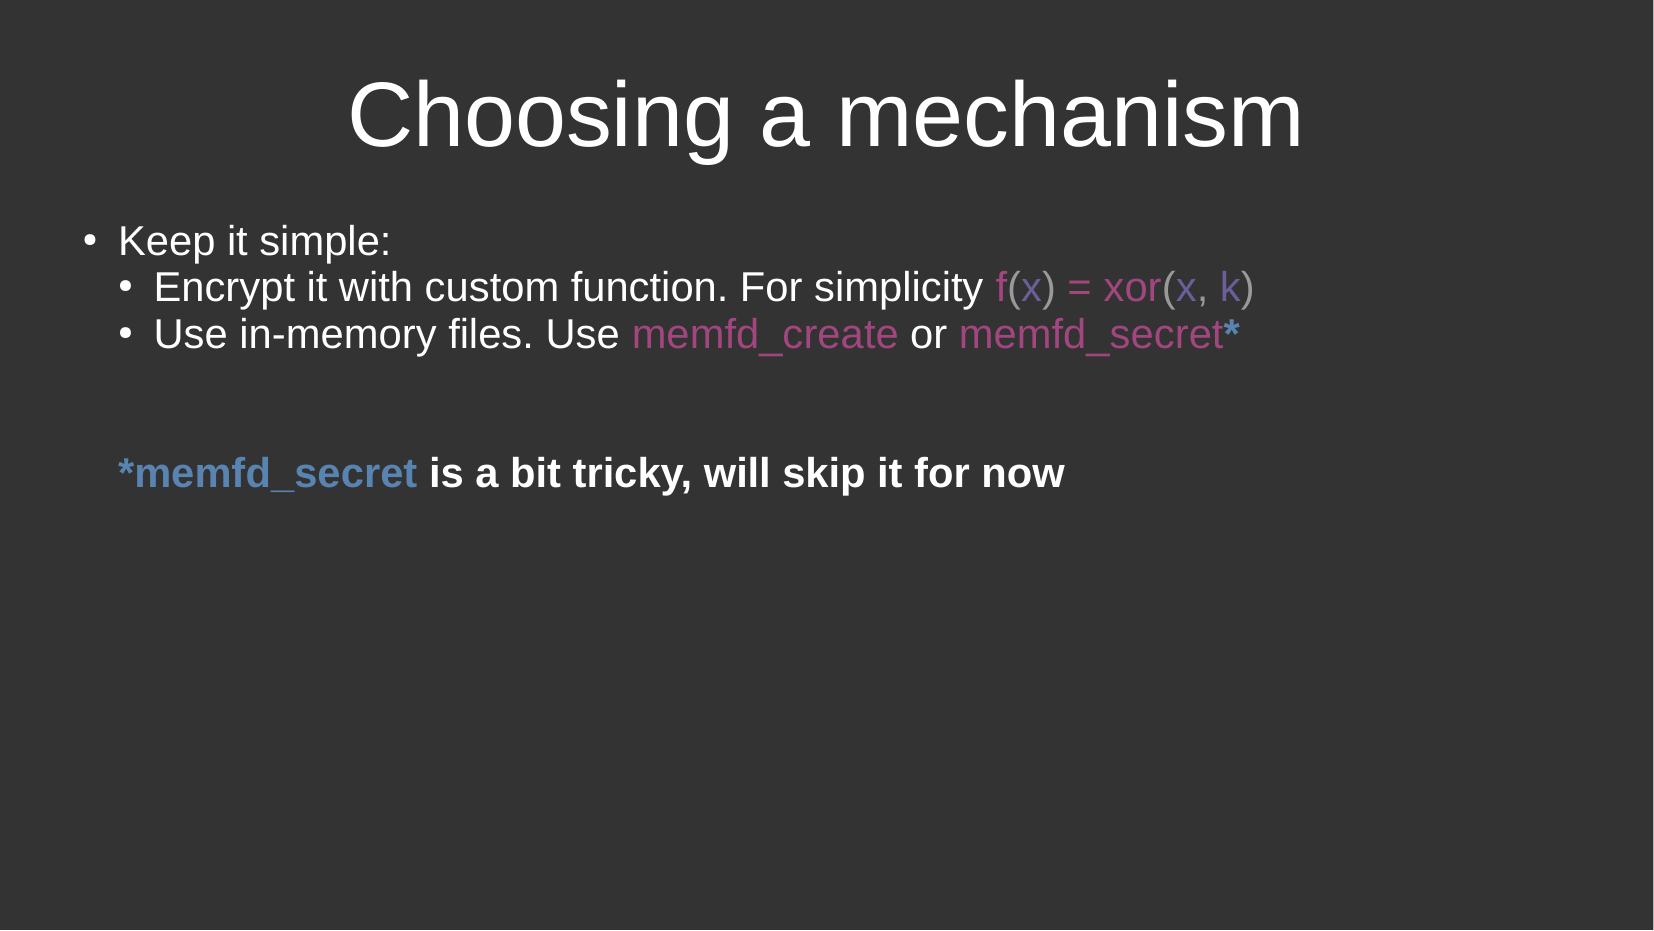

# Choosing a mechanism
Keep it simple:
Encrypt it with custom function. For simplicity f(x) = xor(x, k)
Use in-memory files. Use memfd_create or memfd_secret*
*memfd_secret is a bit tricky, will skip it for now